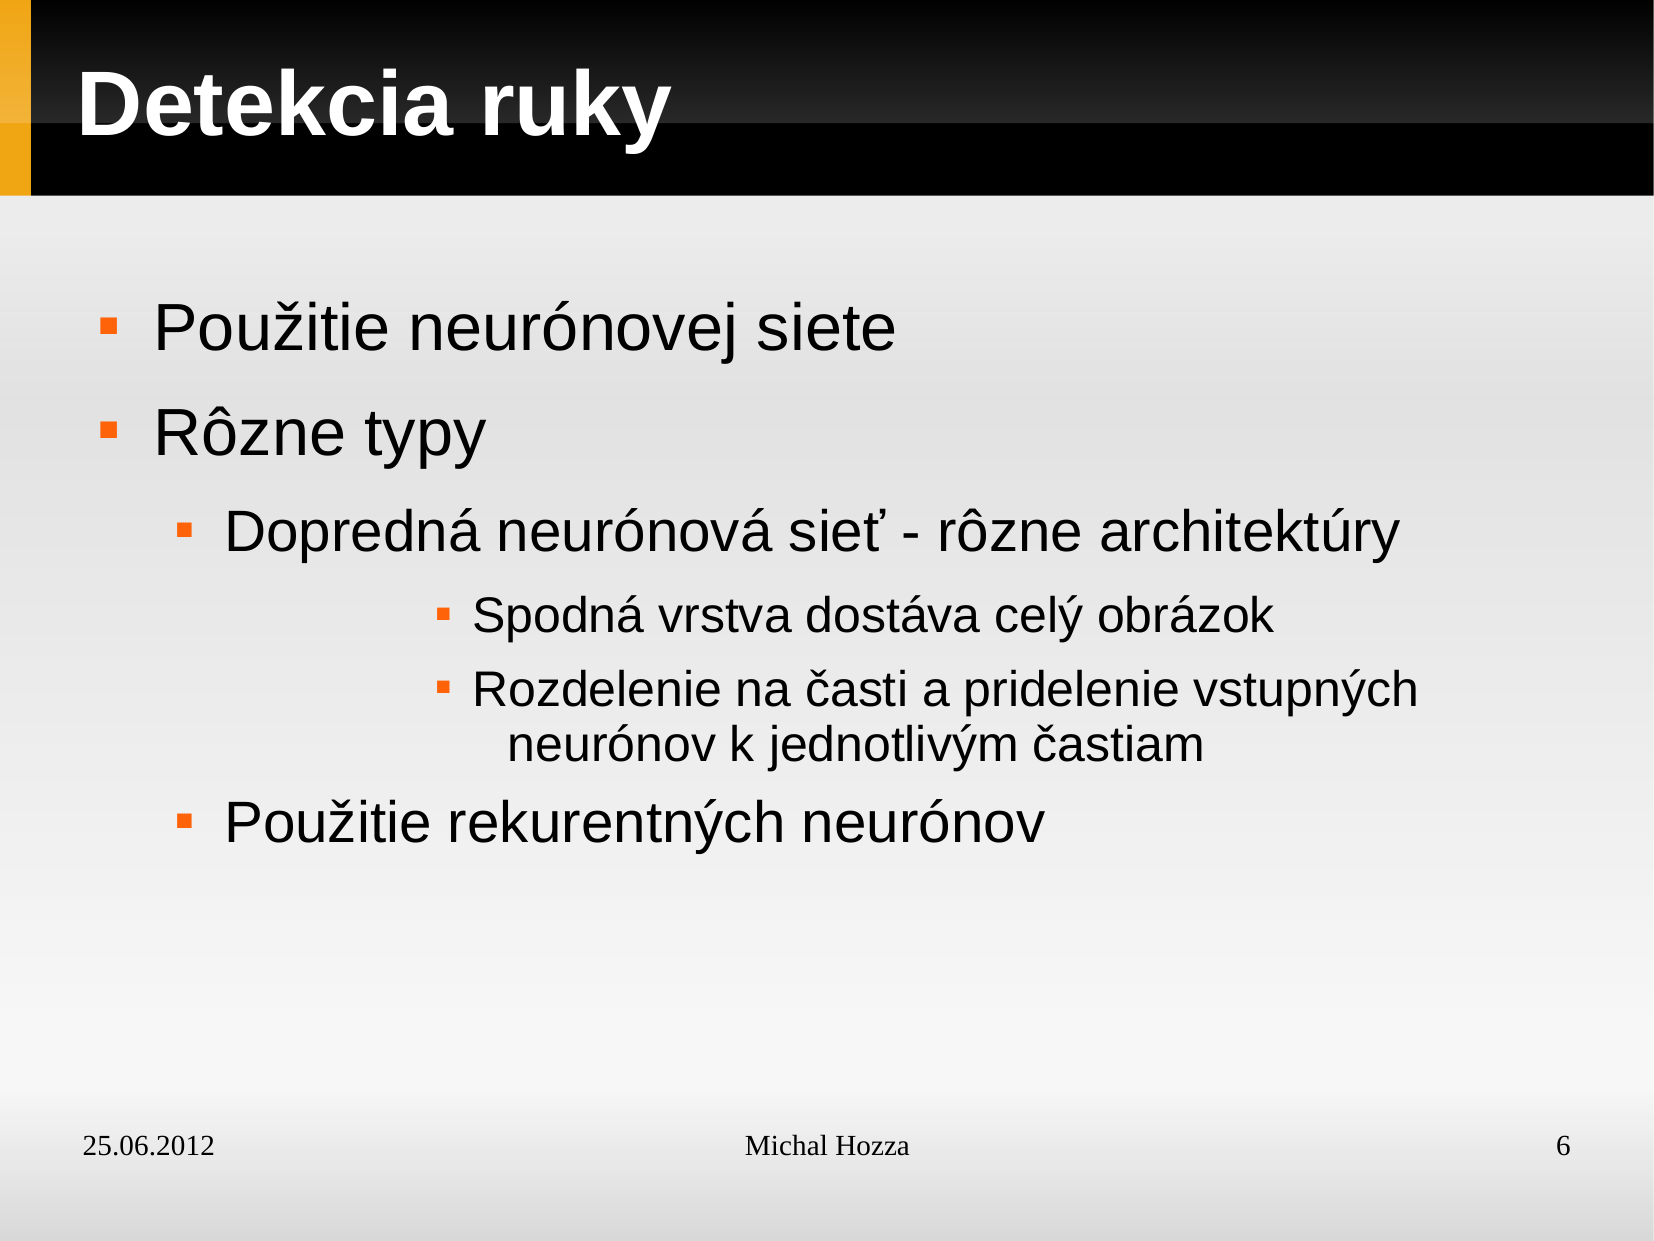

# Detekcia ruky
Použitie neurónovej siete
Rôzne typy
Dopredná neurónová sieť - rôzne architektúry
Spodná vrstva dostáva celý obrázok
Rozdelenie na časti a pridelenie vstupných neurónov k jednotlivým častiam
Použitie rekurentných neurónov
25.06.2012
Michal Hozza
6